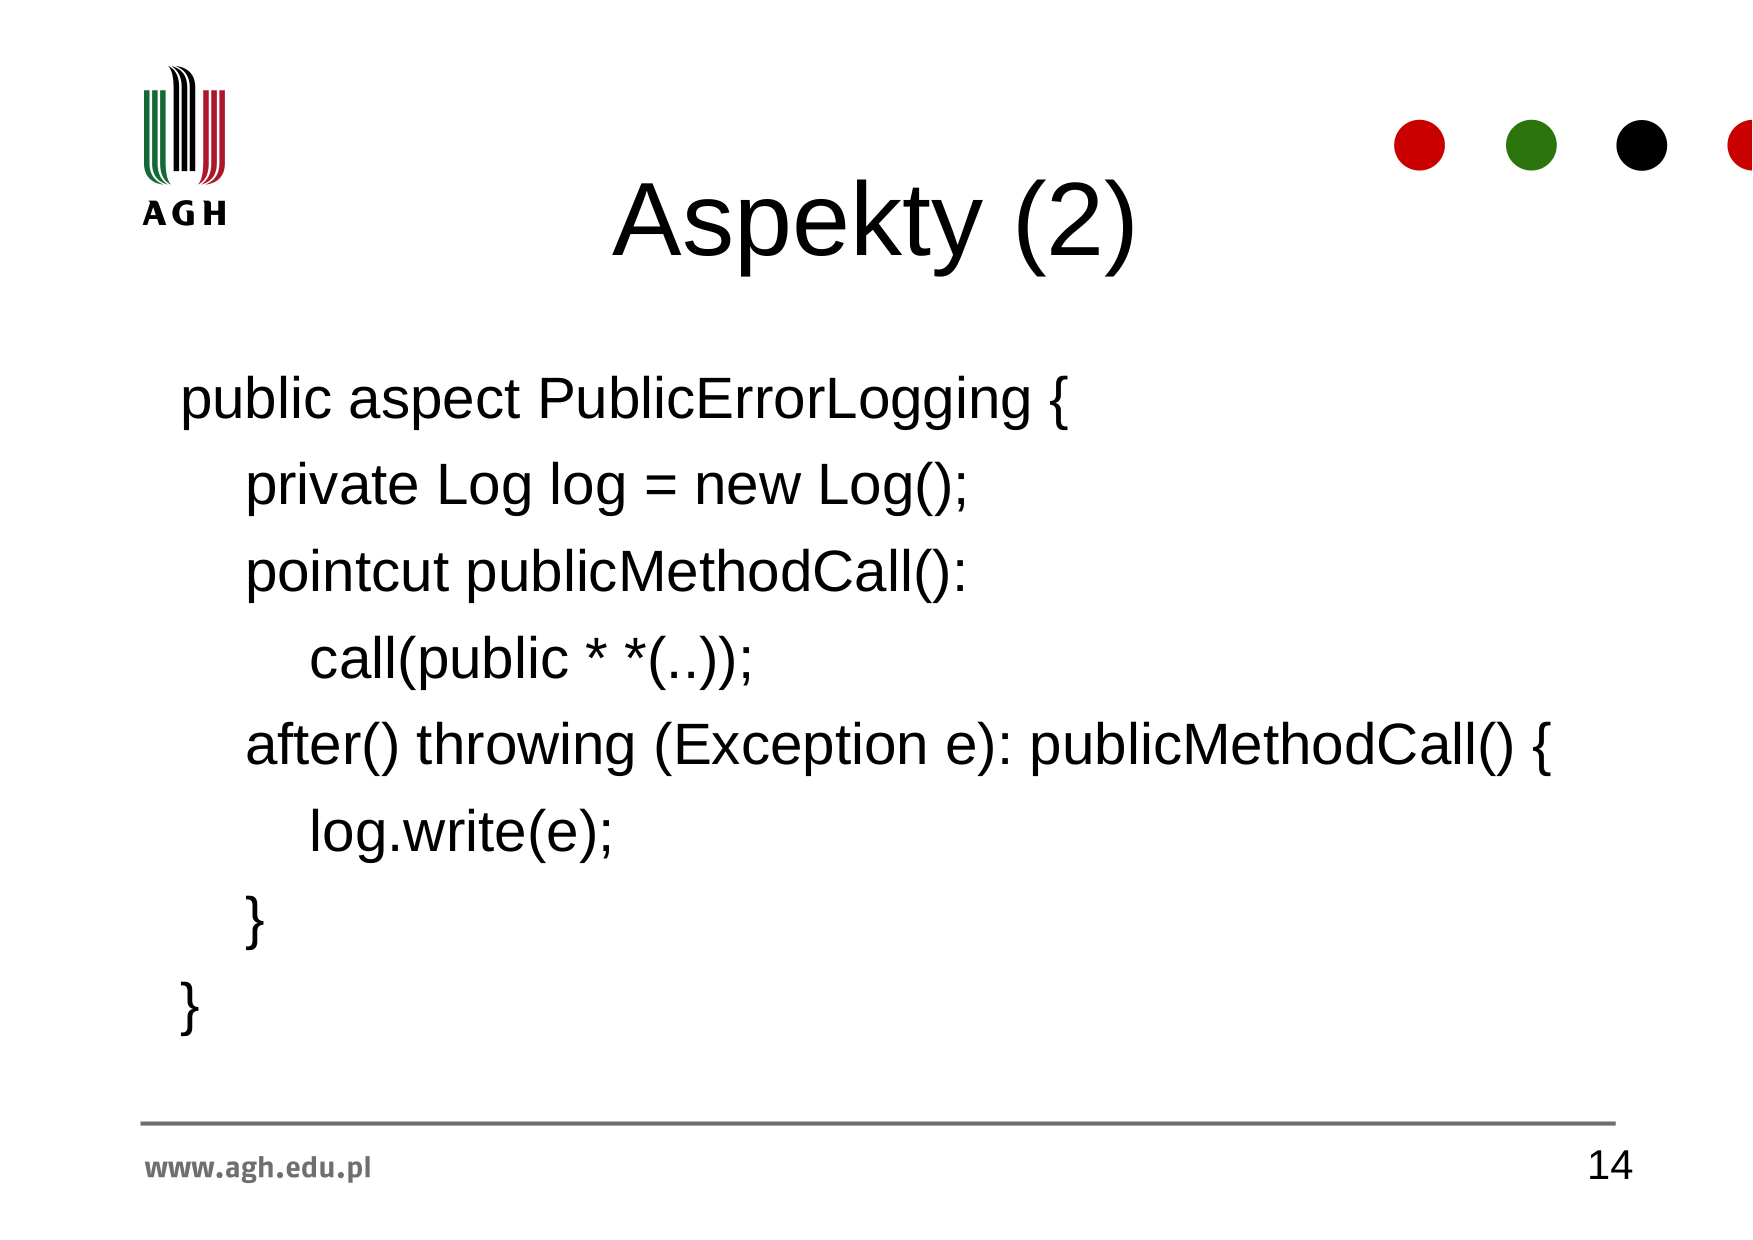

Aspekty (2)
# public aspect PublicErrorLogging {
 private Log log = new Log();
 pointcut publicMethodCall():
 call(public * *(..));
 after() throwing (Exception e): publicMethodCall() {
 log.write(e);
 }
}